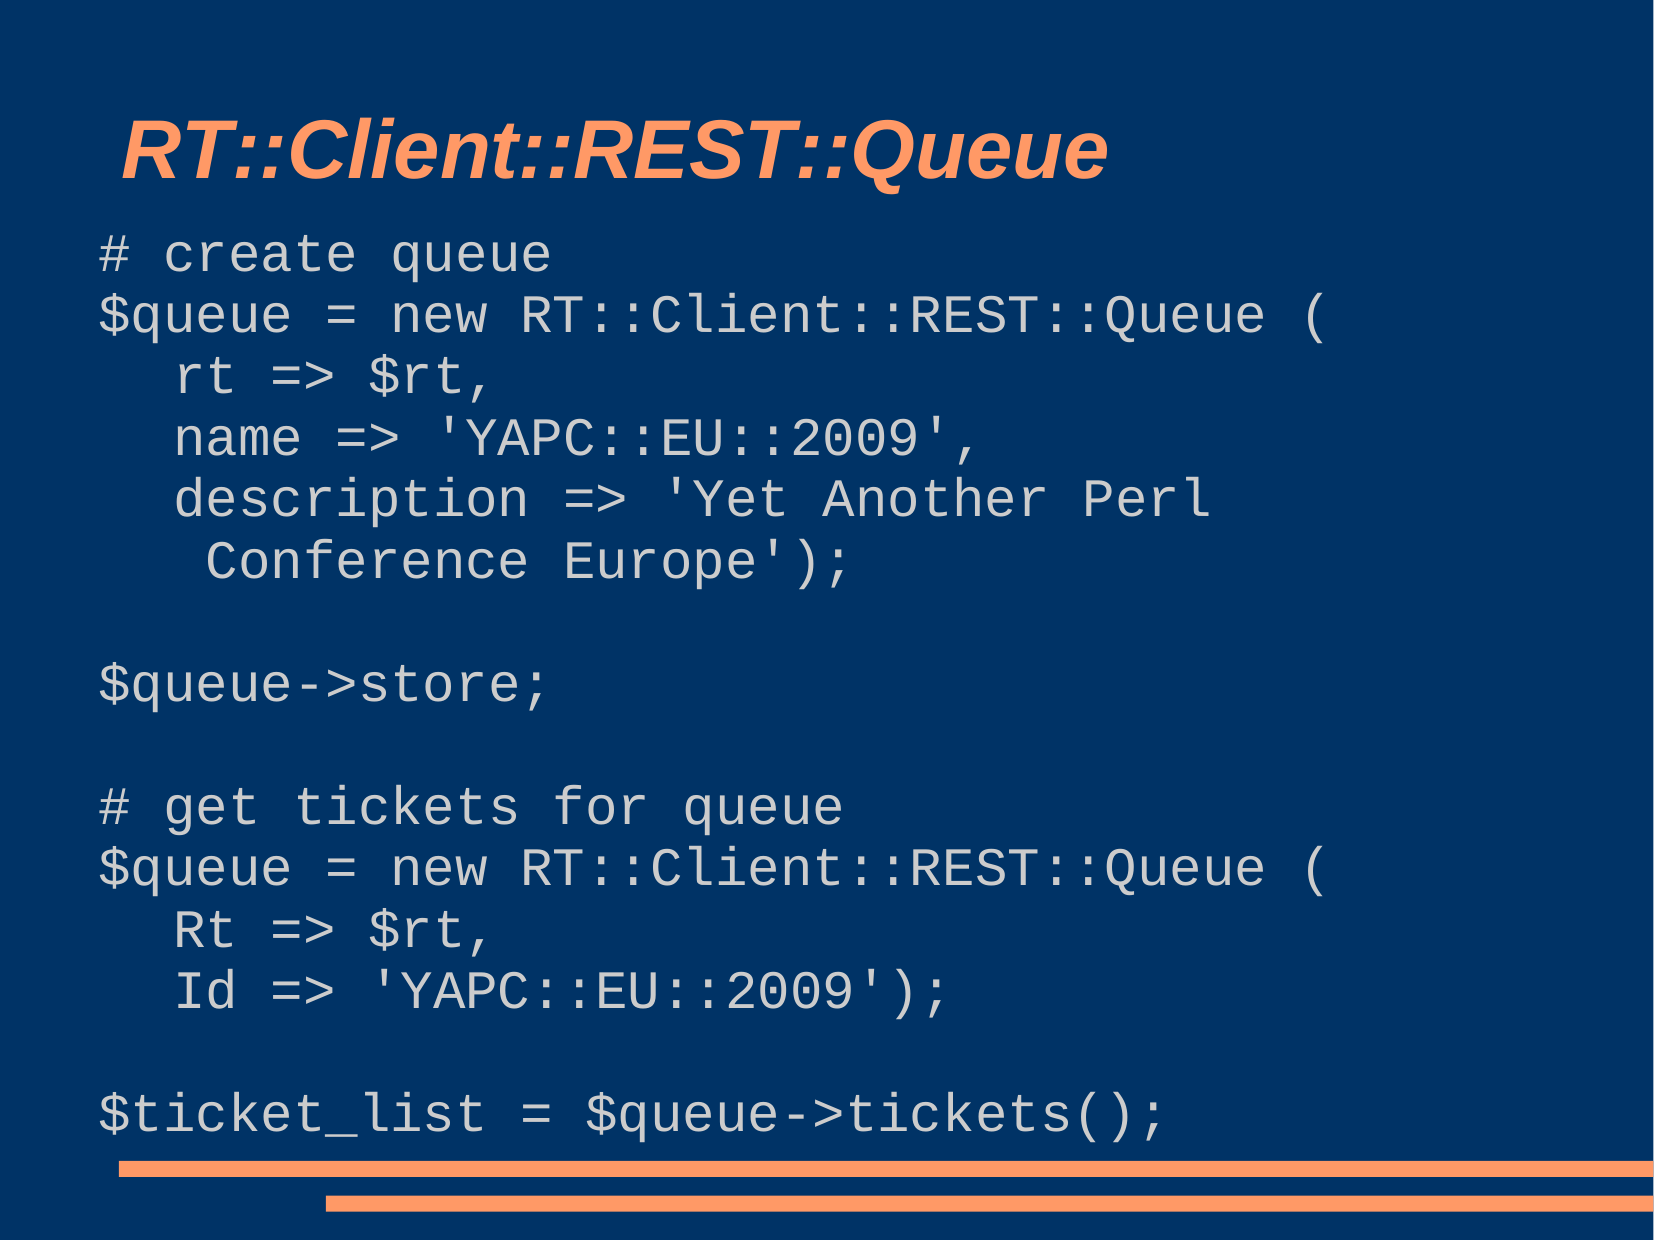

# RT::Client::REST::Queue
# create queue
$queue = new RT::Client::REST::Queue (
	rt => $rt,
	name => 'YAPC::EU::2009',
	description => 'Yet Another Perl 			 		 Conference Europe');
$queue->store;
# get tickets for queue
$queue = new RT::Client::REST::Queue (
	Rt => $rt,
	Id => 'YAPC::EU::2009');
$ticket_list = $queue->tickets();